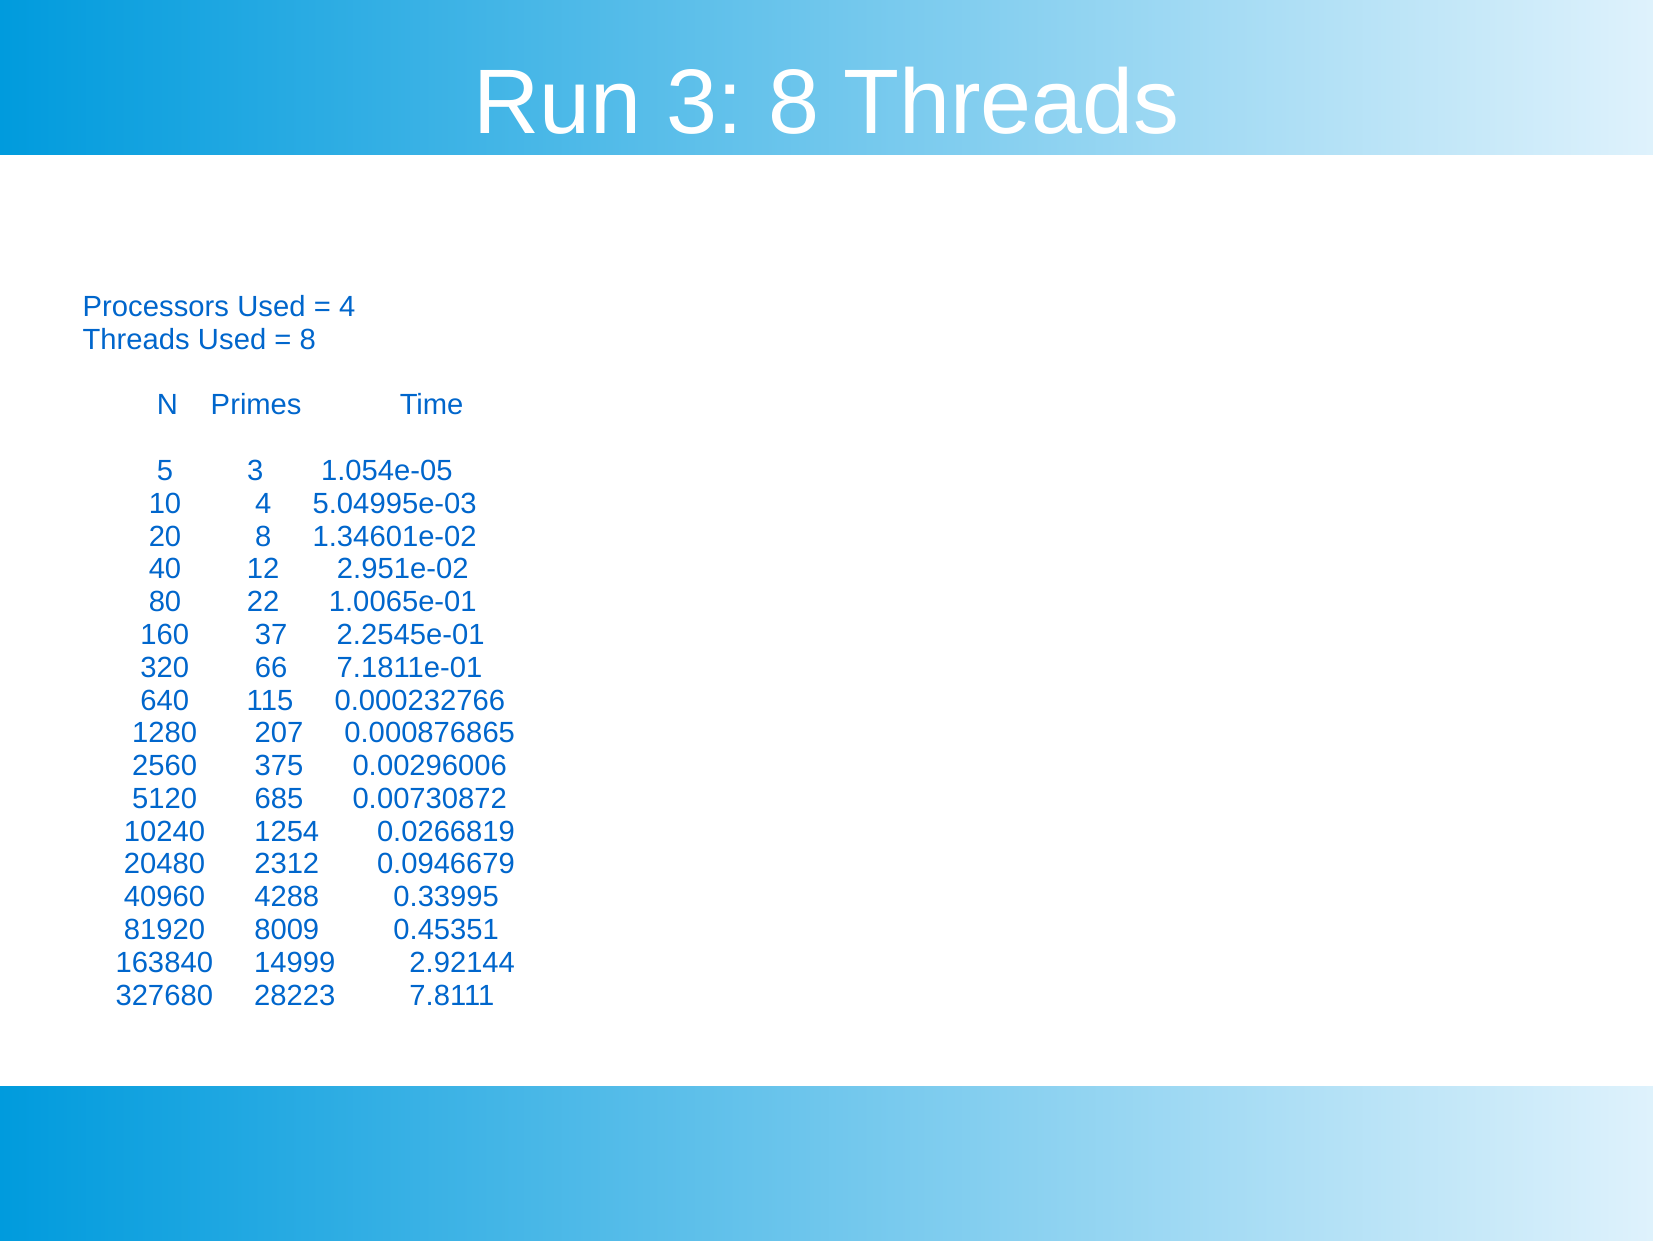

# Run 3: 8 Threads
Processors Used = 4
Threads Used = 8
 N Primes Time
 5 3 1.054e-05
 10 4 5.04995e-03
 20 8 1.34601e-02
 40 12 2.951e-02
 80 22 1.0065e-01
 160 37 2.2545e-01
 320 66 7.1811e-01
 640 115 0.000232766
 1280 207 0.000876865
 2560 375 0.00296006
 5120 685 0.00730872
 10240 1254 0.0266819
 20480 2312 0.0946679
 40960 4288 0.33995
 81920 8009 0.45351
 163840 14999 2.92144
 327680 28223 7.8111